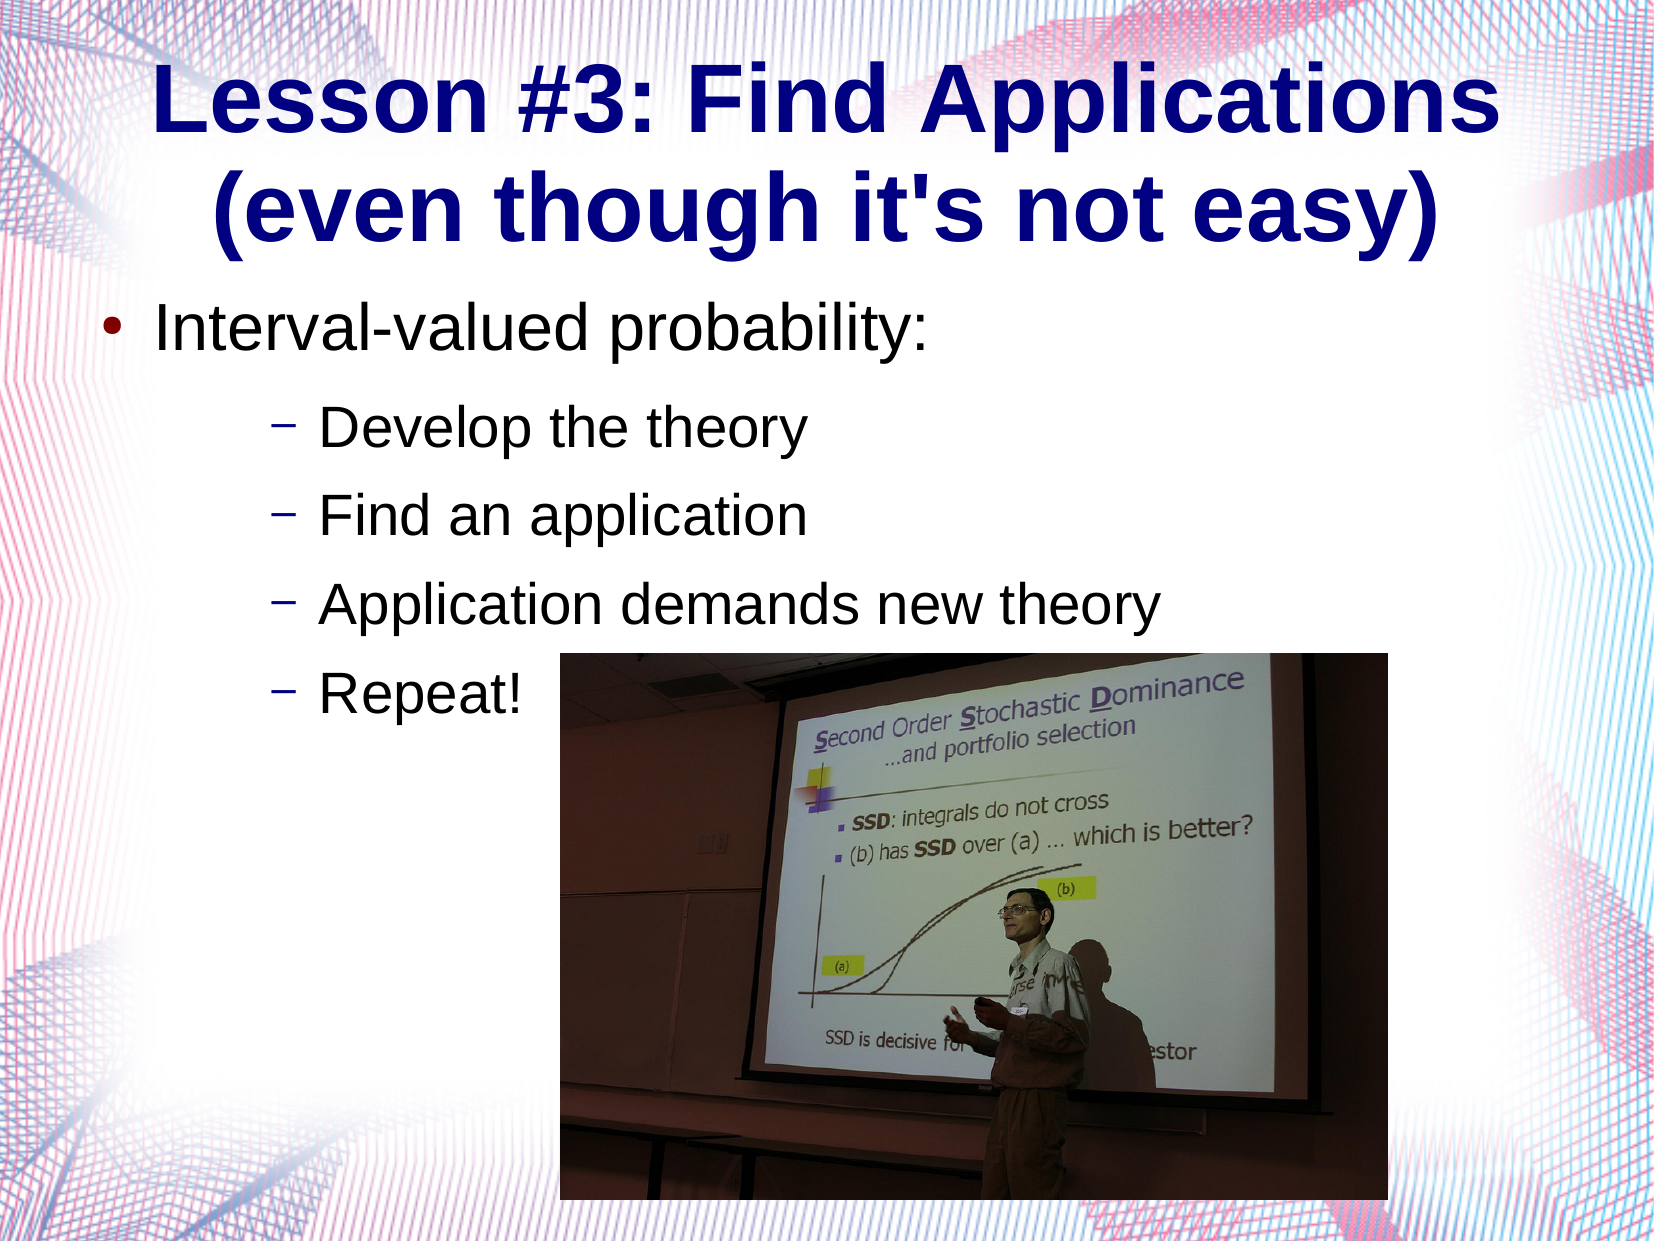

# Lesson #3: Find Applications (even though it's not easy)
Interval-valued probability:
Develop the theory
Find an application
Application demands new theory
Repeat!